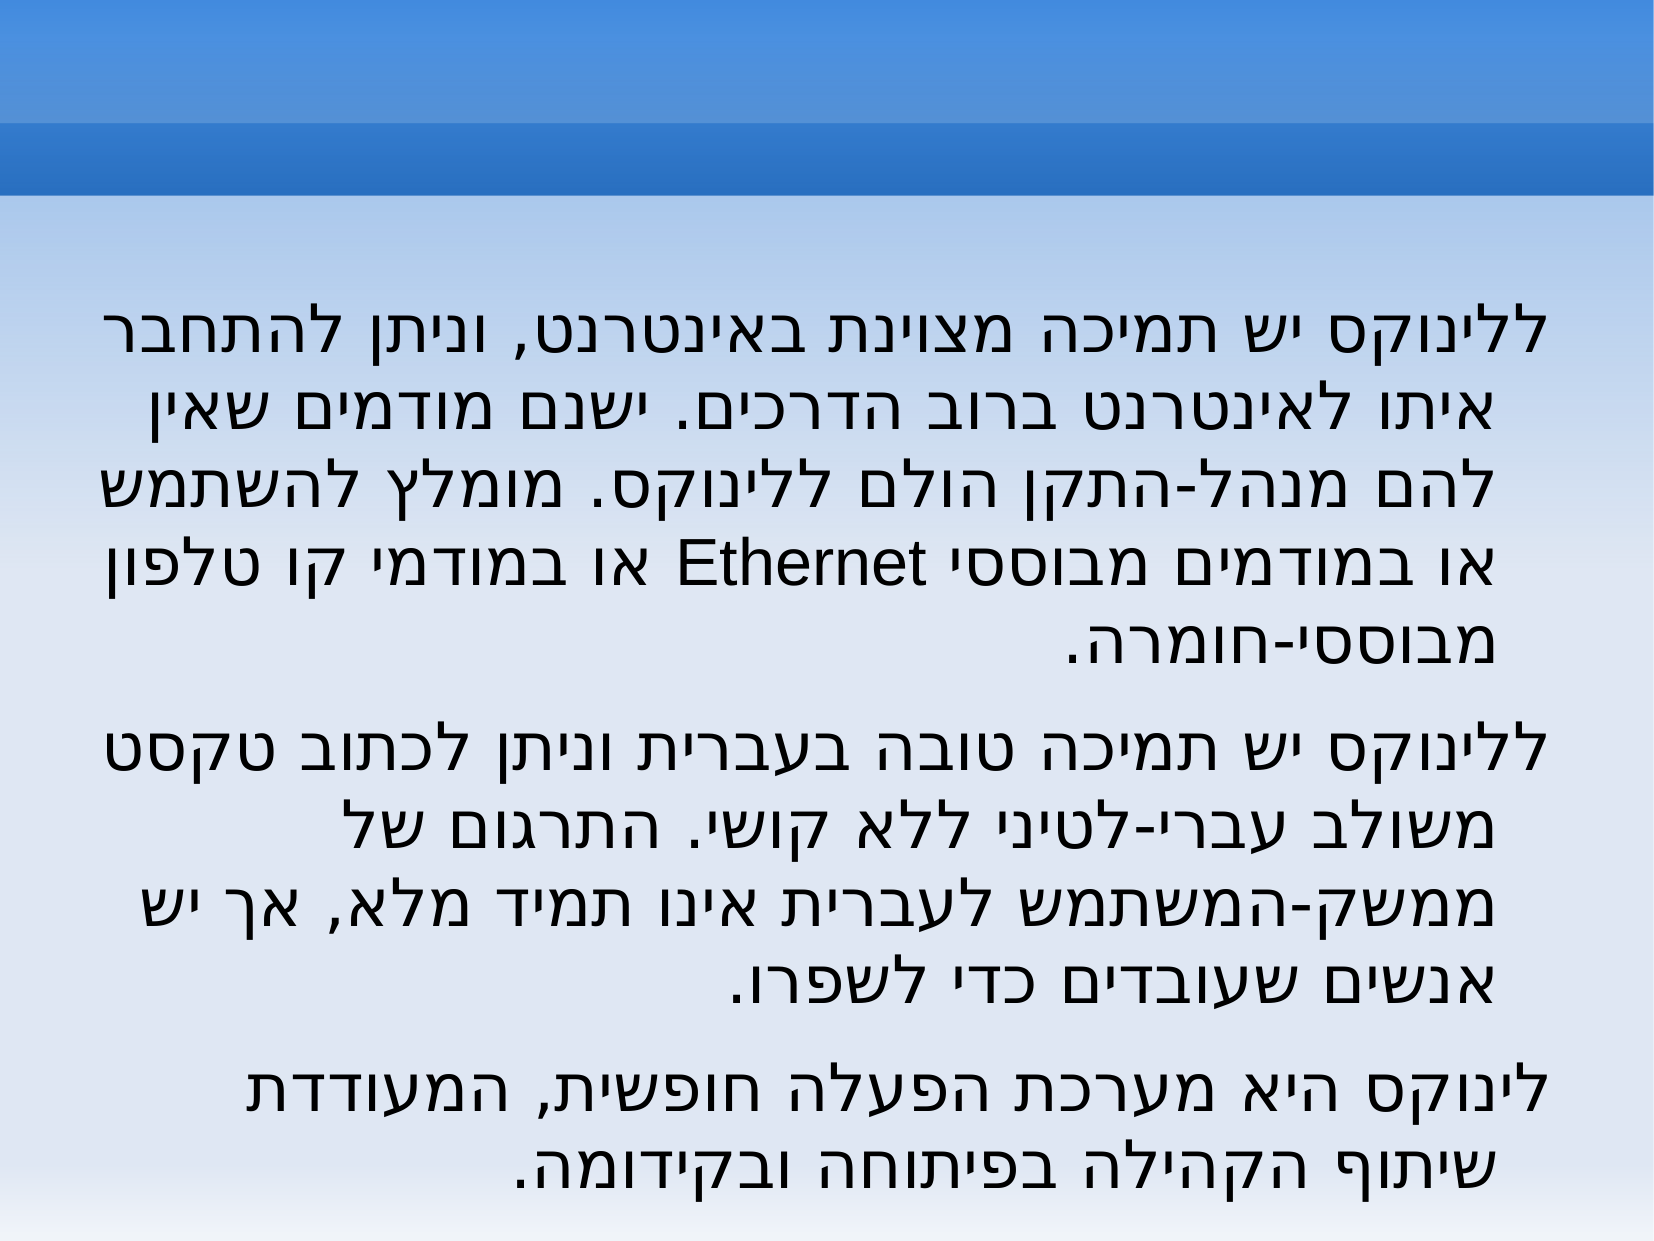

#
ללינוקס יש תמיכה מצוינת באינטרנט, וניתן להתחבר איתו לאינטרנט ברוב הדרכים. ישנם מודמים שאין להם מנהל-התקן הולם ללינוקס. מומלץ להשתמש או במודמים מבוססי Ethernet או במודמי קו טלפון מבוססי-חומרה.
ללינוקס יש תמיכה טובה בעברית וניתן לכתוב טקסט משולב עברי-לטיני ללא קושי. התרגום של ממשק-המשתמש לעברית אינו תמיד מלא, אך יש אנשים שעובדים כדי לשפרו.
לינוקס היא מערכת הפעלה חופשית, המעודדת שיתוף הקהילה בפיתוחה ובקידומה.